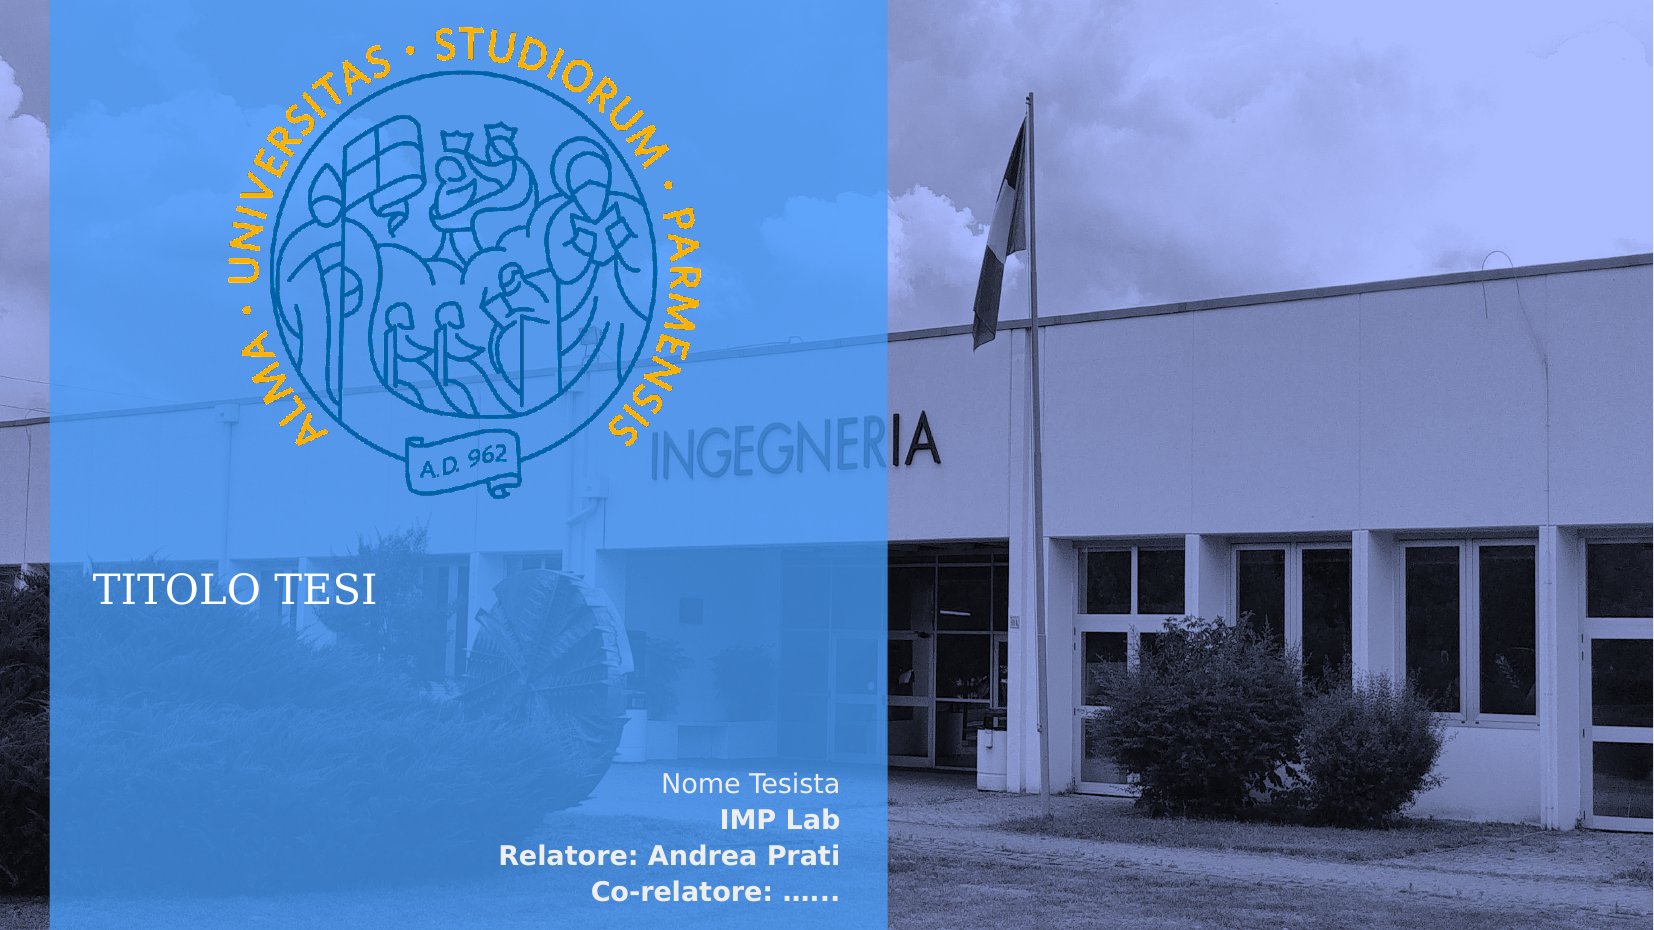

TITOLO TESI
Nome Tesista
IMP Lab
Relatore: Andrea Prati
Co-relatore: …...